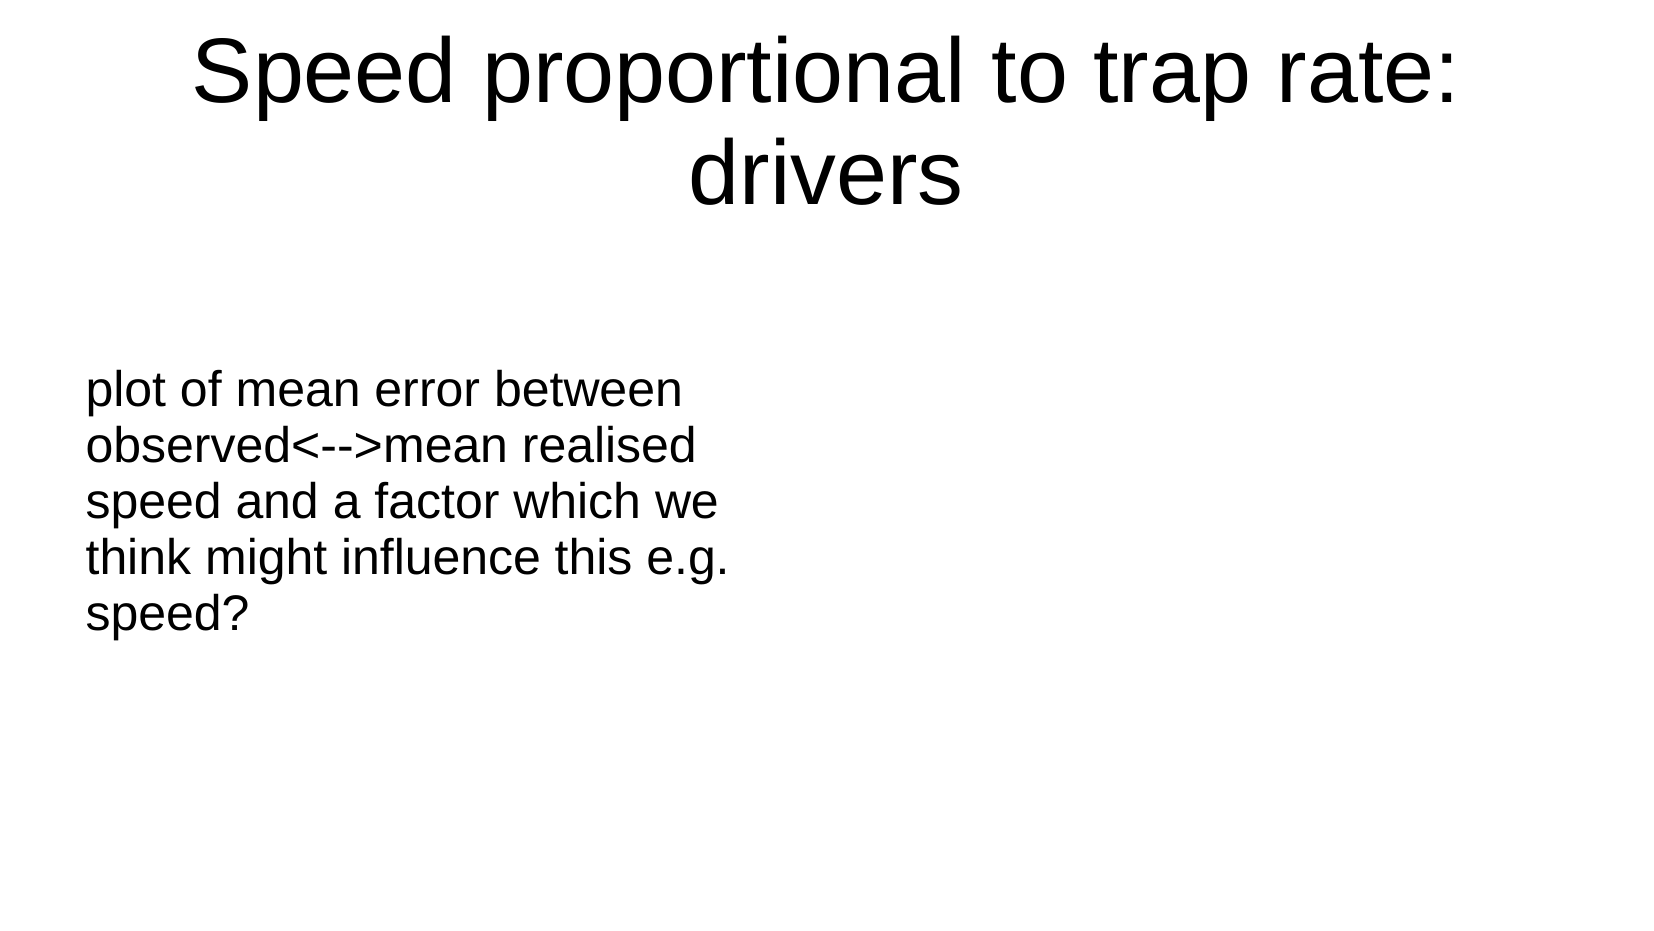

# Speed proportional to trap rate: drivers
plot of mean error between observed<-->mean realised speed and a factor which we think might influence this e.g. speed?